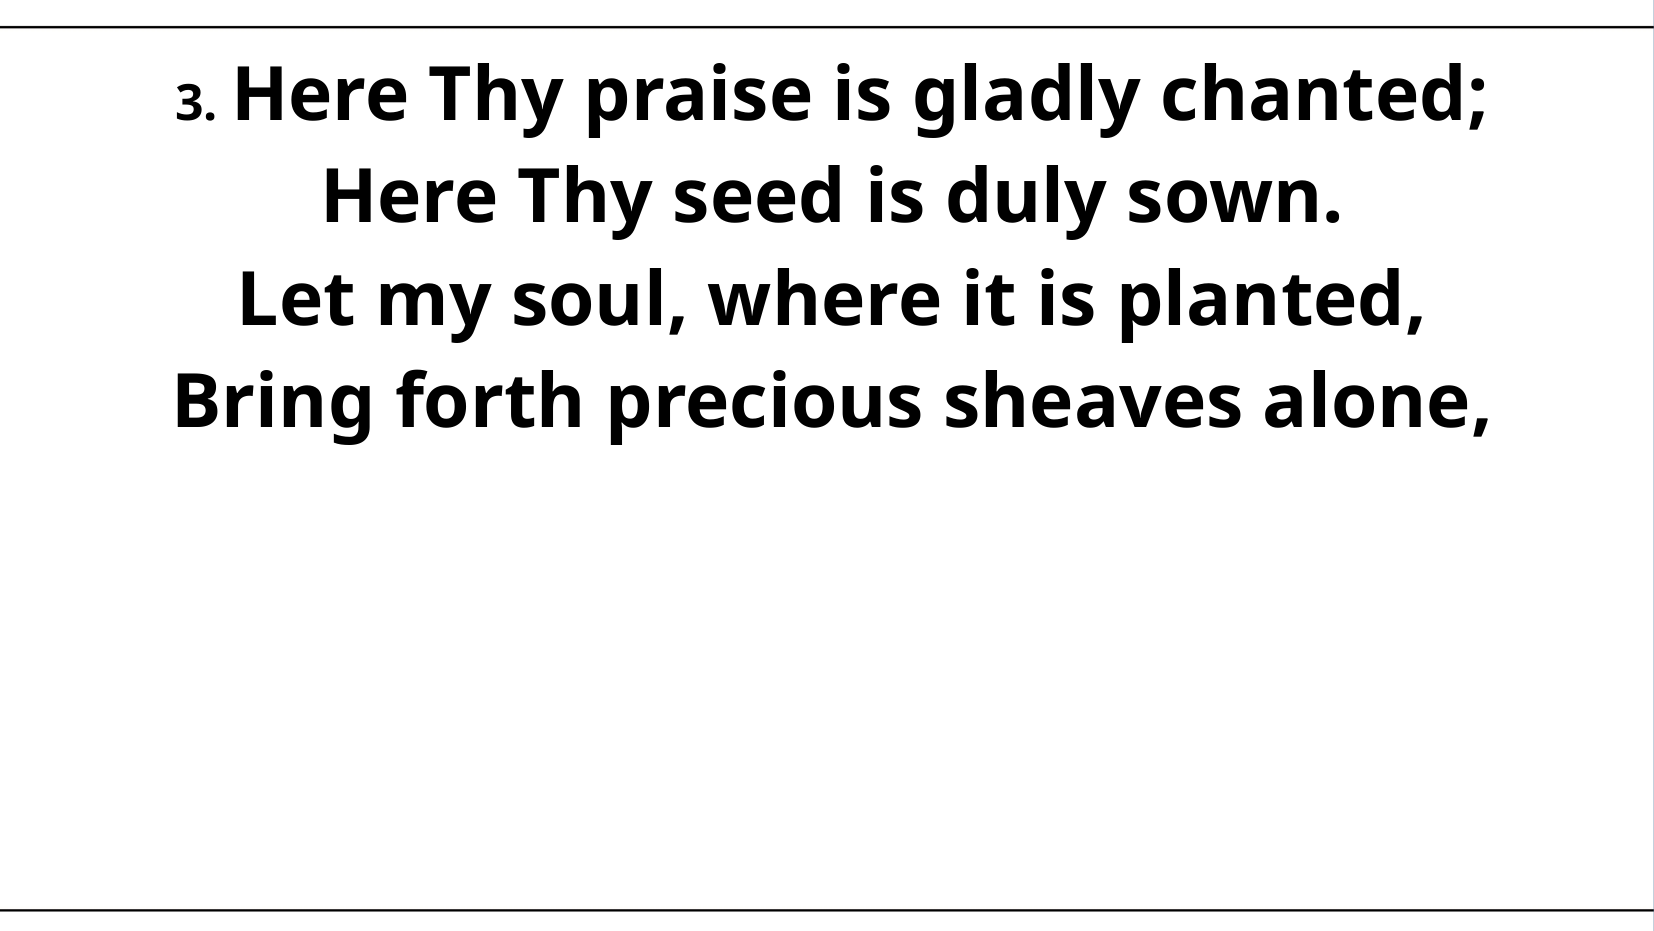

3. Here Thy praise is gladly chanted;
Here Thy seed is duly sown.
Let my soul, where it is planted,
Bring forth precious sheaves alone,